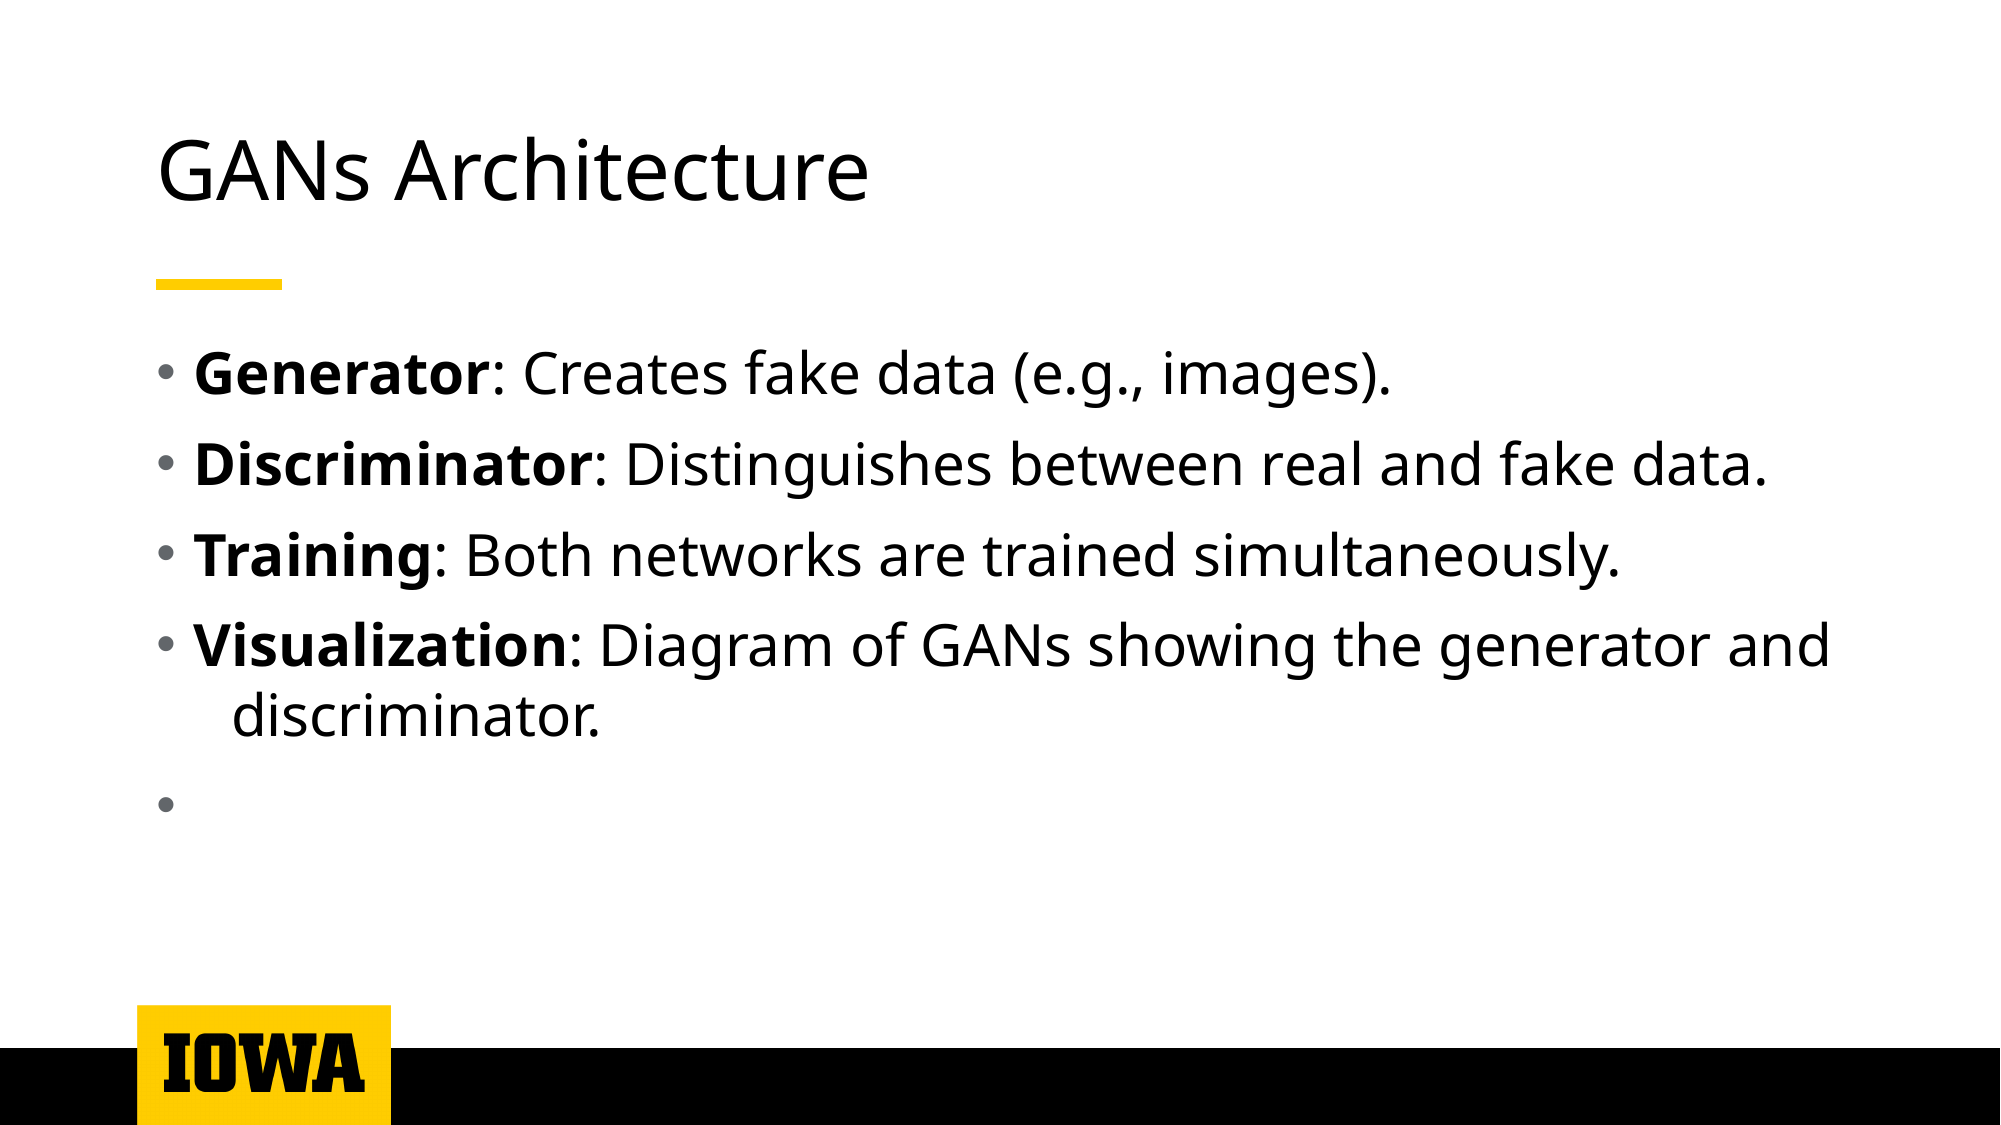

# GANs Architecture
Generator: Creates fake data (e.g., images).
Discriminator: Distinguishes between real and fake data.
Training: Both networks are trained simultaneously.
Visualization: Diagram of GANs showing the generator and discriminator.